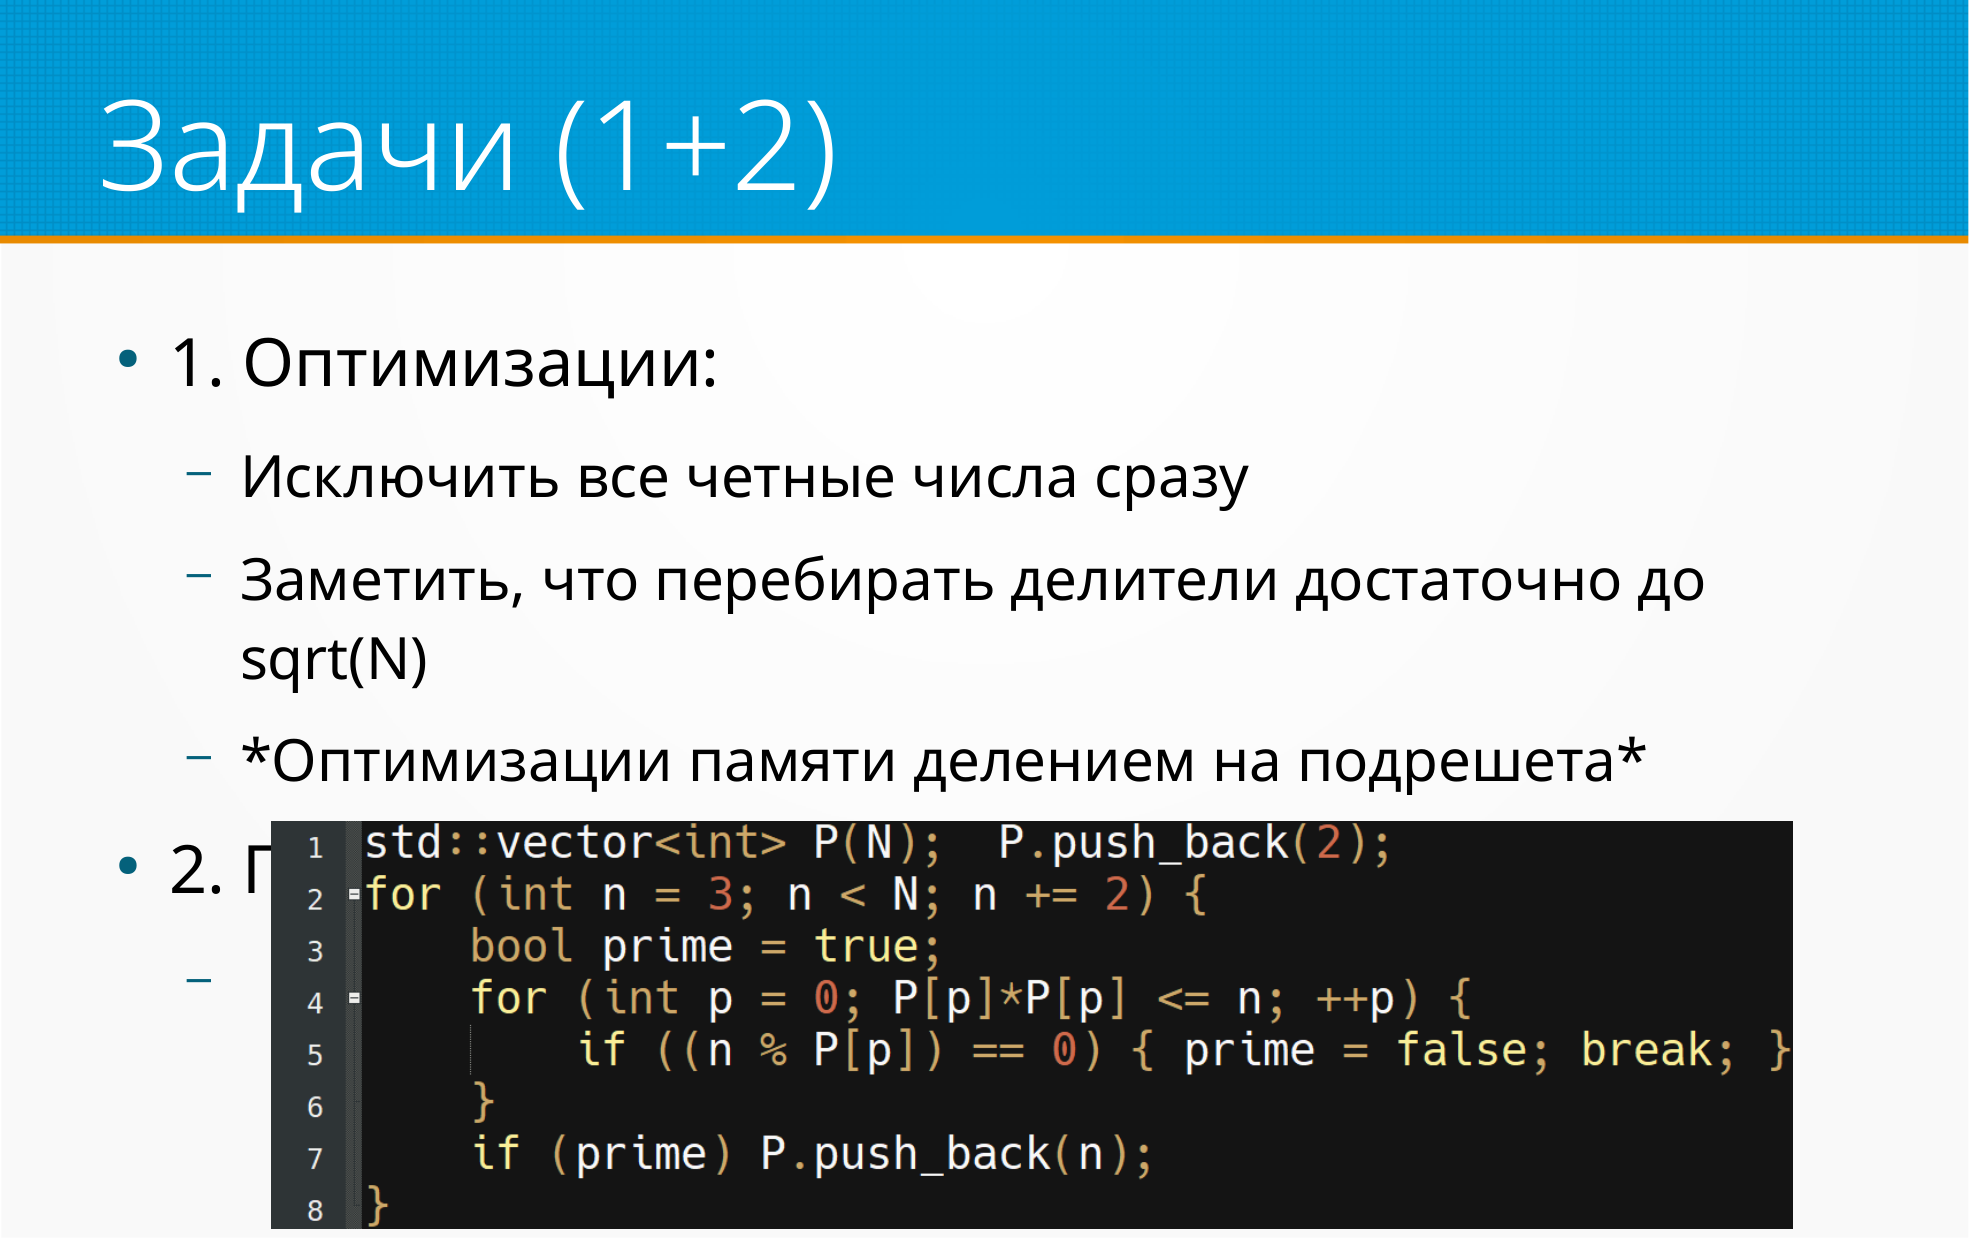

# Задачи (1+2)
1. Оптимизации:
Исключить все четные числа сразу
Заметить, что перебирать делители достаточно до sqrt(N)
*Оптимизации памяти делением на подрешета*
2. Простейшая реализация в лоб